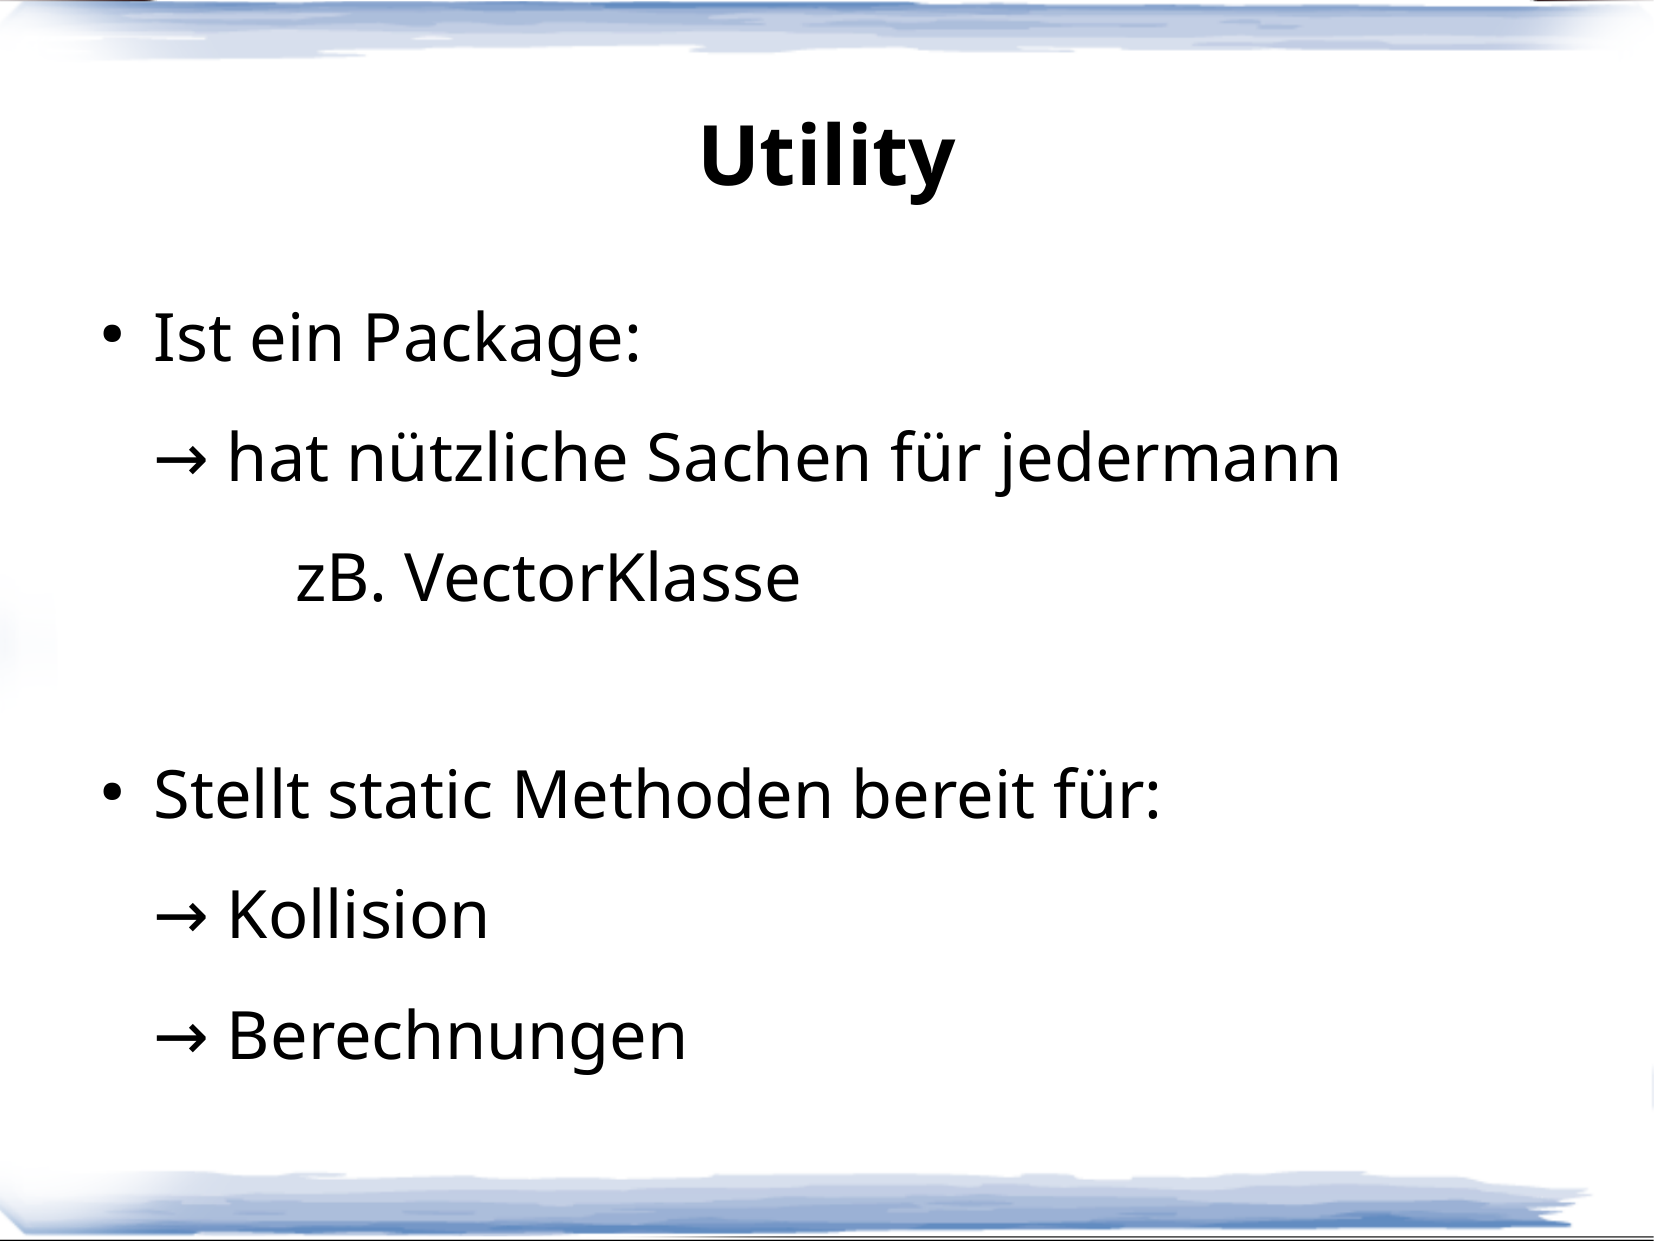

# Utility
Ist ein Package:
→ hat nützliche Sachen für jedermann
zB. VectorKlasse
Stellt static Methoden bereit für:
→ Kollision
→ Berechnungen